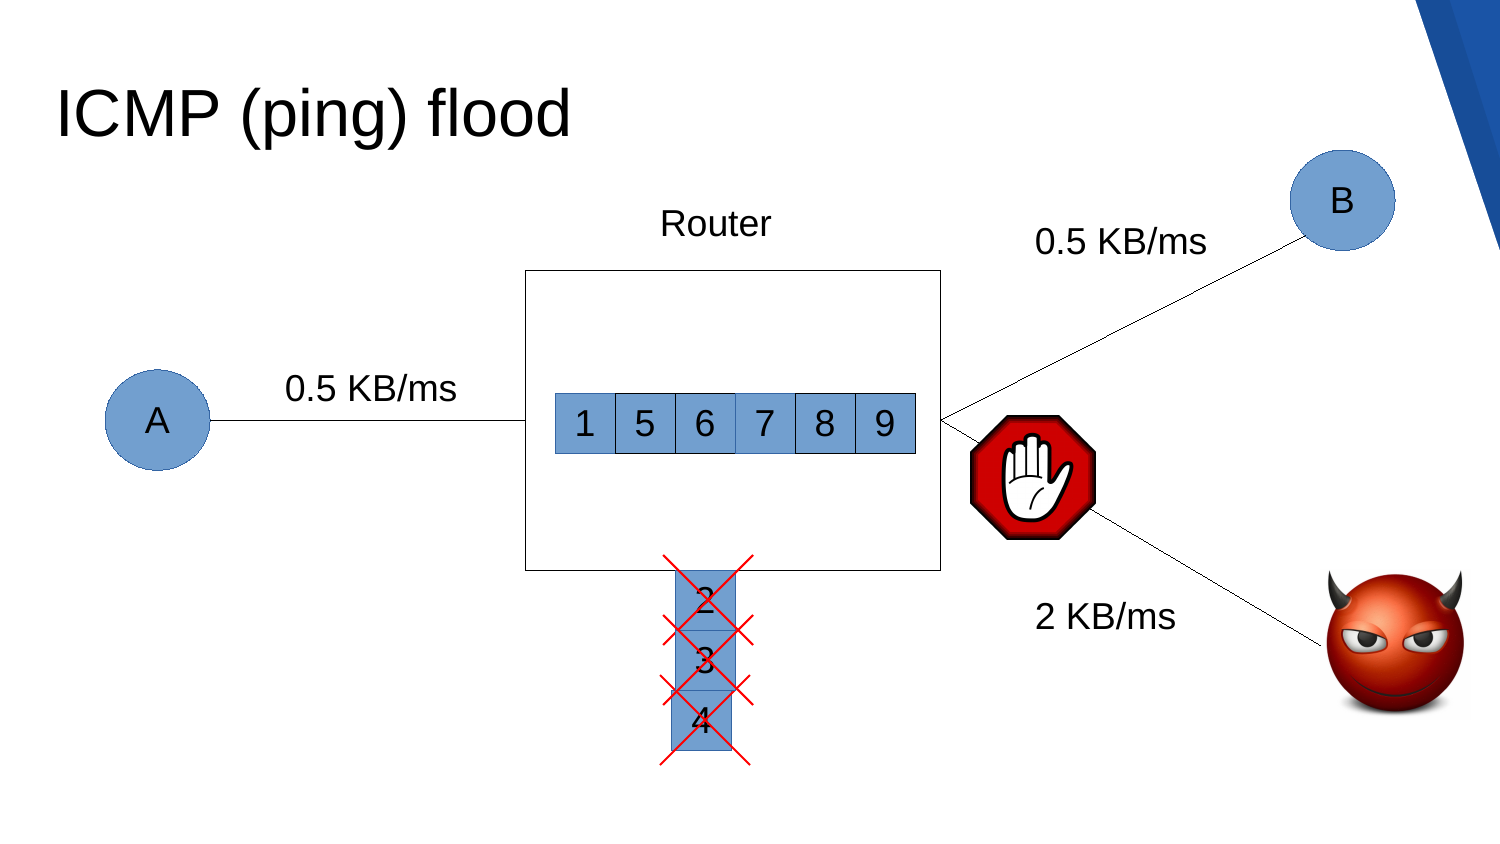

# ICMP (ping) flood
B
Router
0.5 KB/ms
0.5 KB/ms
A
1
5
6
7
8
9
2
2 KB/ms
3
4